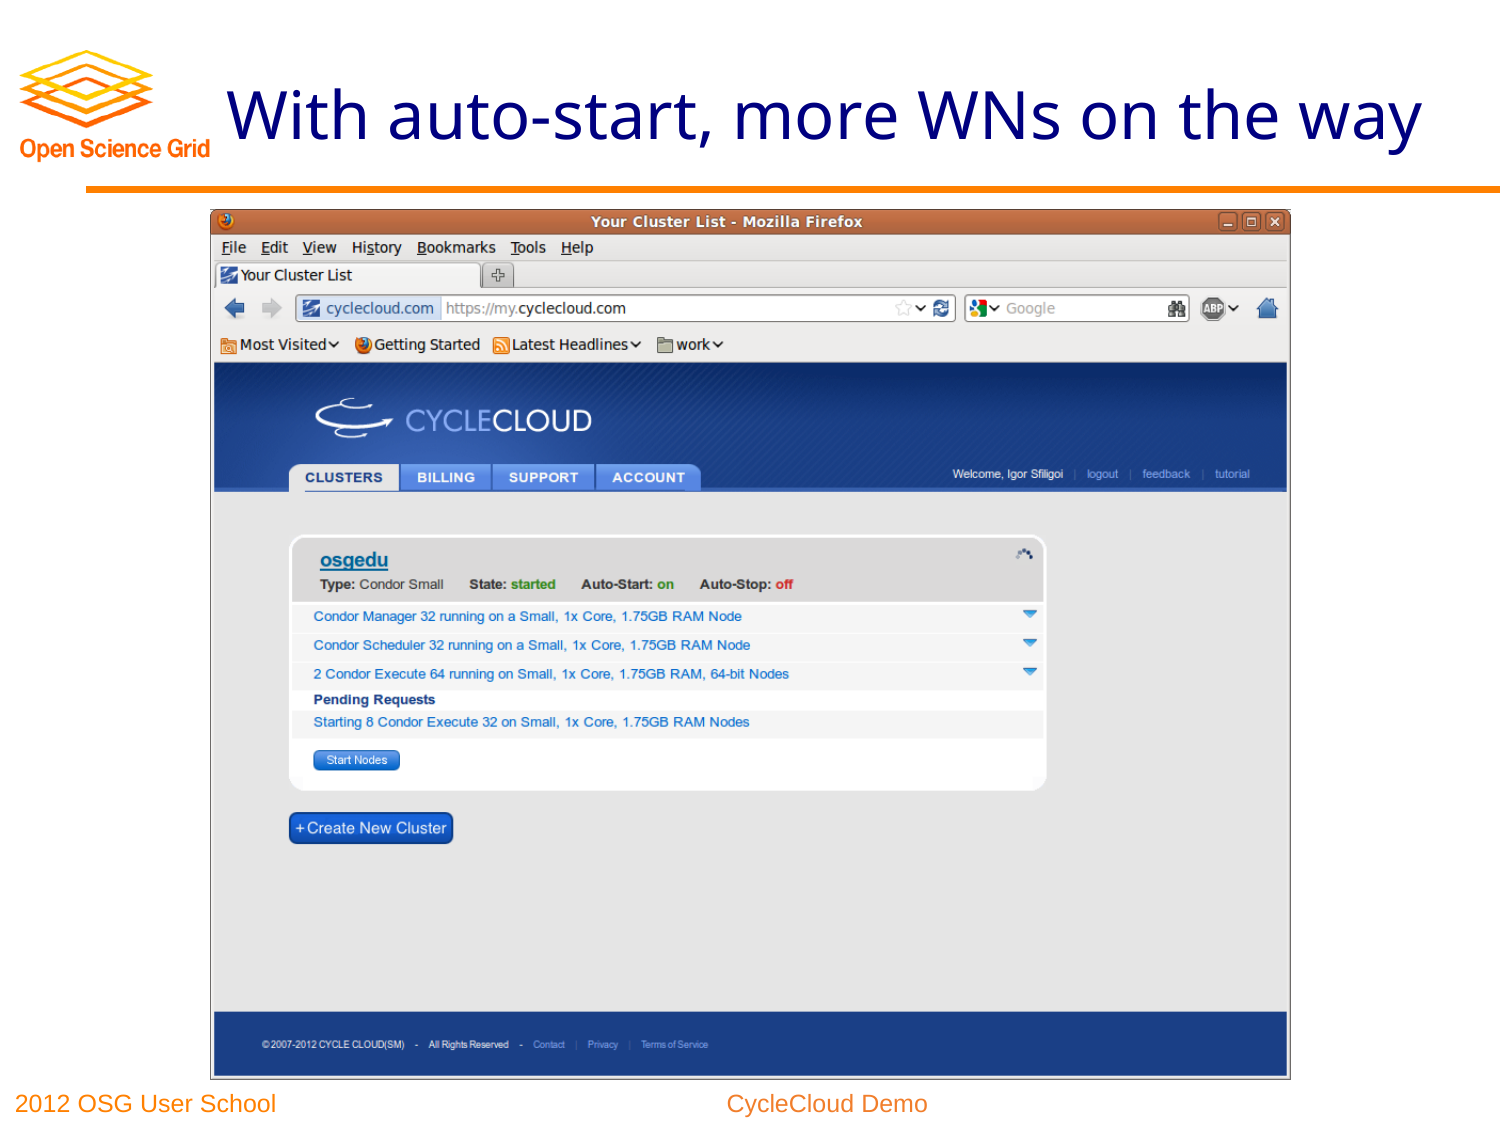

# With auto-start, more WNs on the way